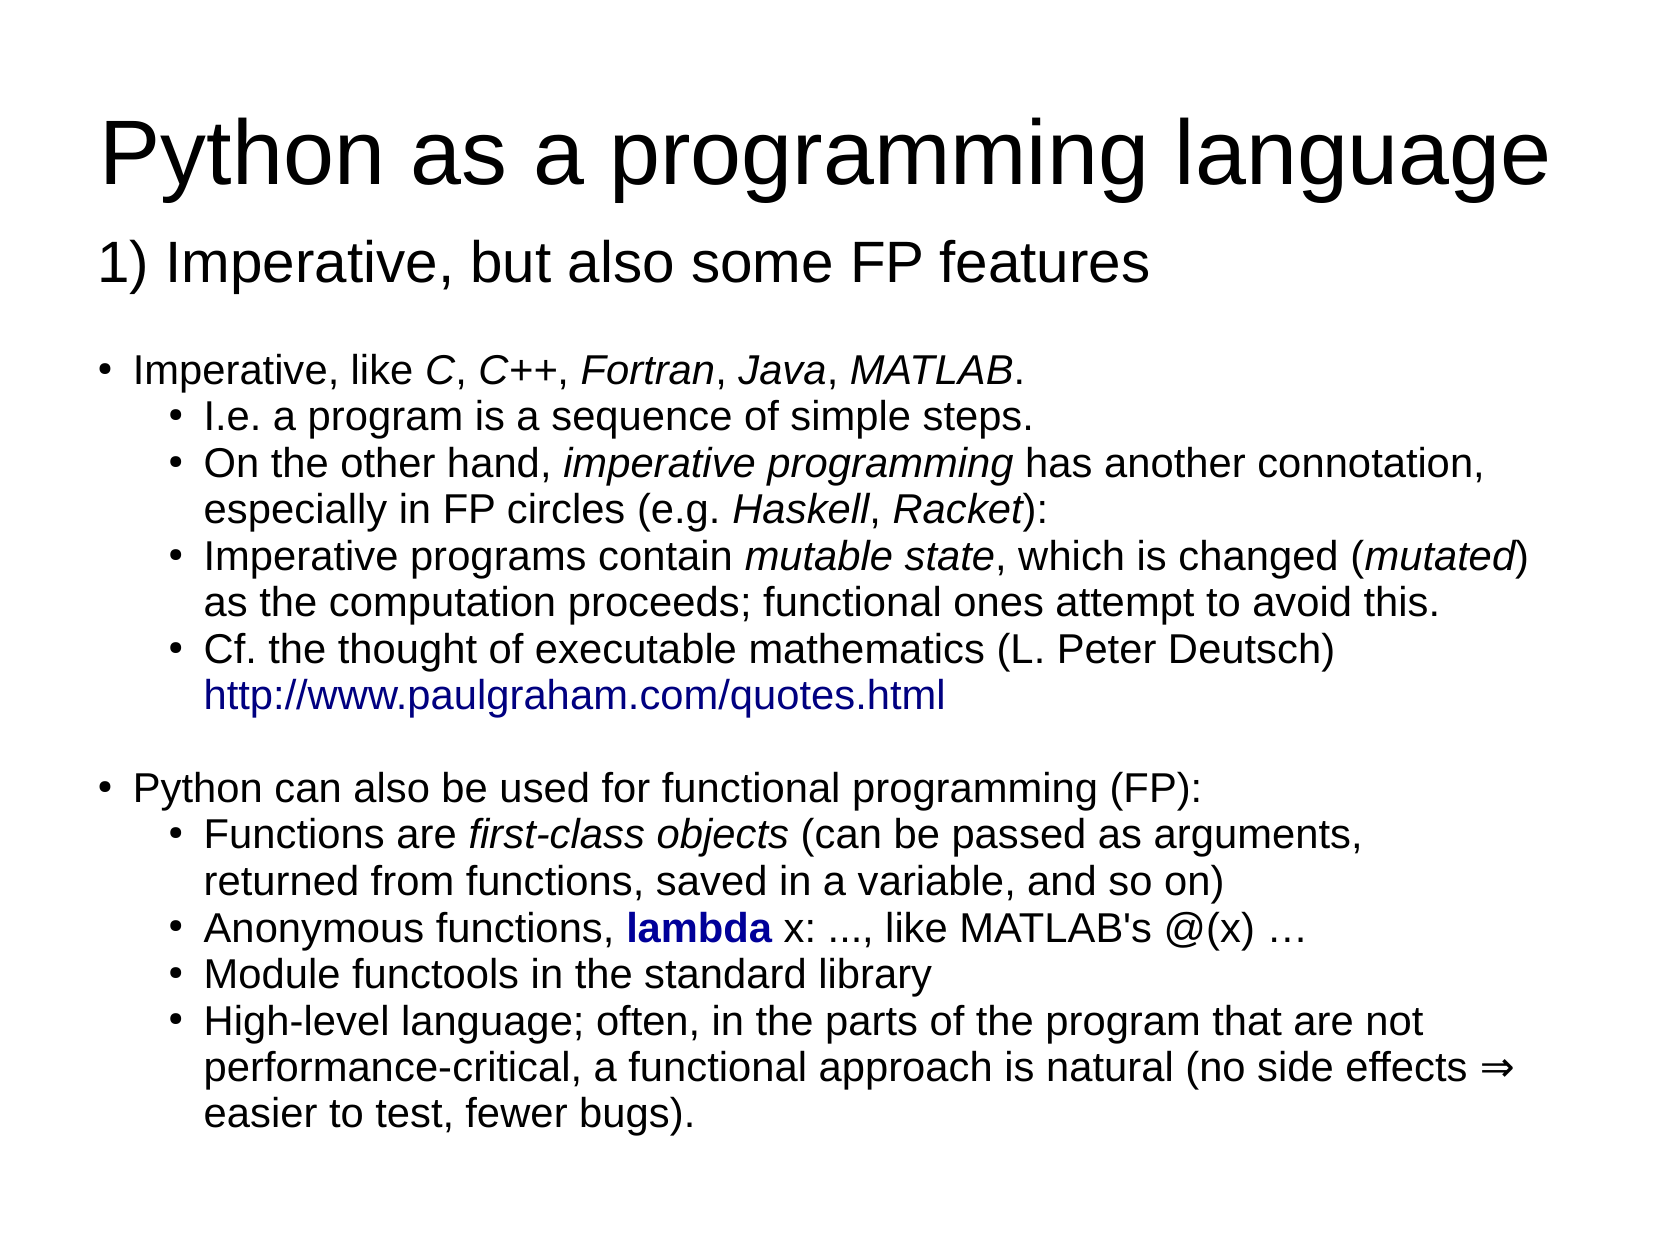

# Python as a programming language
1) Imperative, but also some FP features
Imperative, like C, C++, Fortran, Java, MATLAB.
I.e. a program is a sequence of simple steps.
On the other hand, imperative programming has another connotation, especially in FP circles (e.g. Haskell, Racket):
Imperative programs contain mutable state, which is changed (mutated) as the computation proceeds; functional ones attempt to avoid this.
Cf. the thought of executable mathematics (L. Peter Deutsch) http://www.paulgraham.com/quotes.html
Python can also be used for functional programming (FP):
Functions are first-class objects (can be passed as arguments,
returned from functions, saved in a variable, and so on)
Anonymous functions, lambda x: ..., like MATLAB's @(x) …
Module functools in the standard library
High-level language; often, in the parts of the program that are not performance-critical, a functional approach is natural (no side effects ⇒ easier to test, fewer bugs).